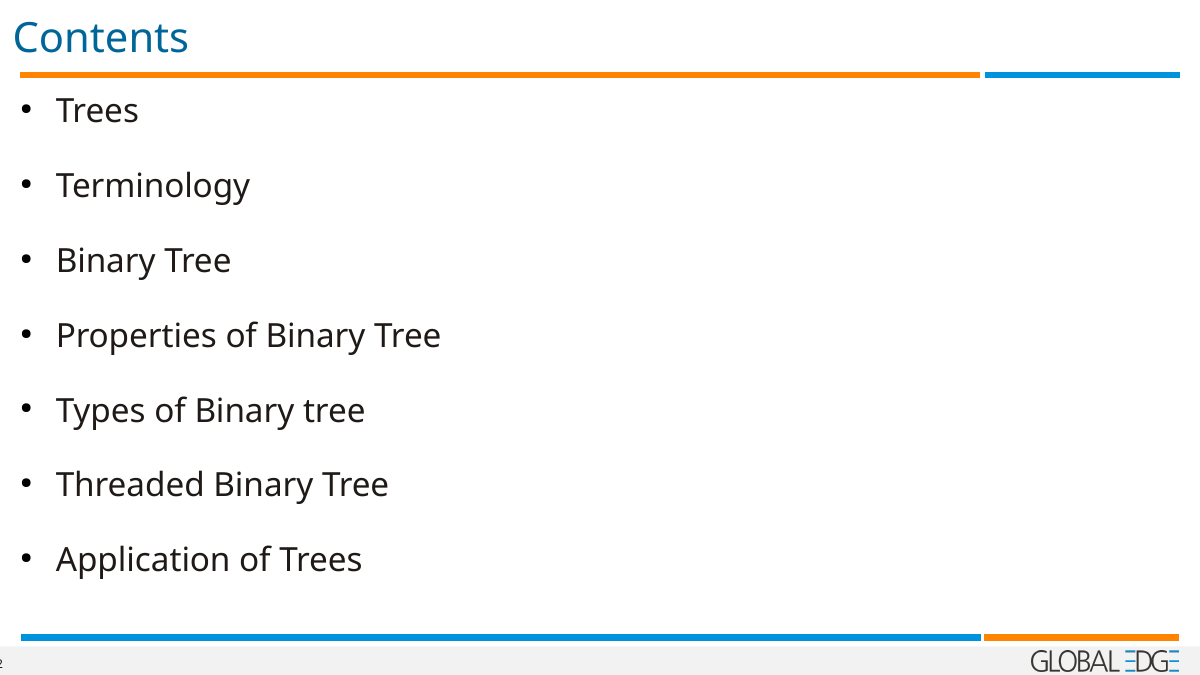

# Contents
Trees
Terminology
Binary Tree
Properties of Binary Tree
Types of Binary tree
Threaded Binary Tree
Application of Trees